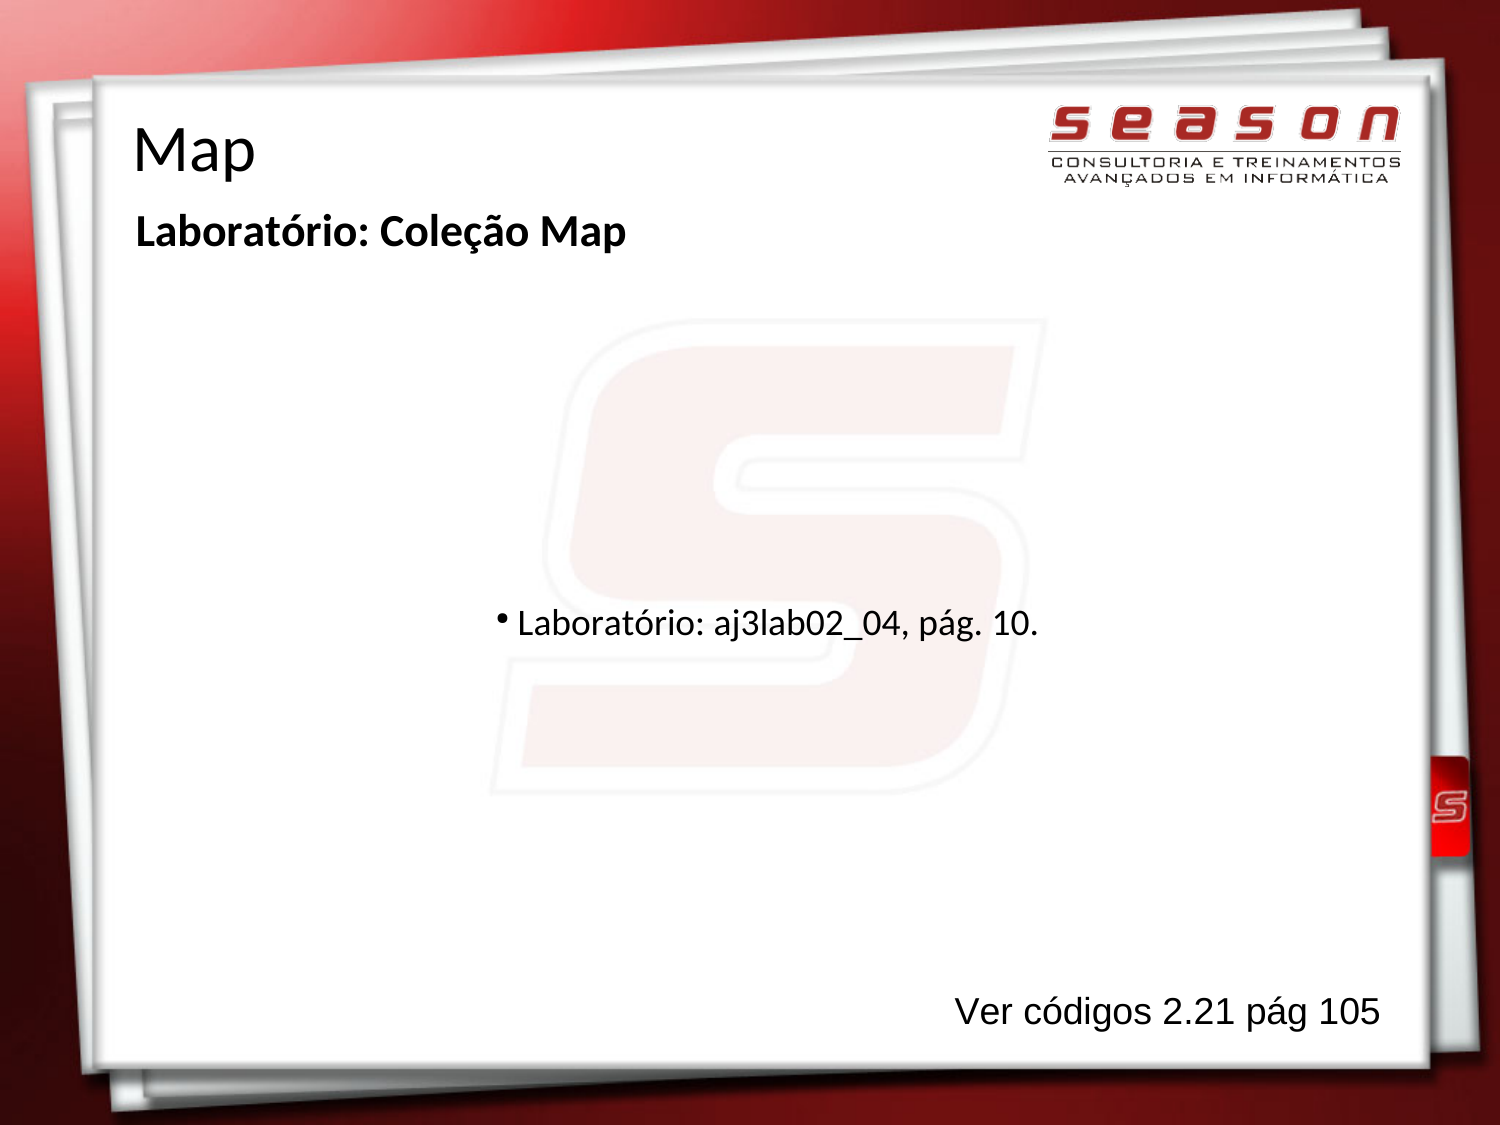

# Map
Laboratório: Coleção Map
 Laboratório: aj3lab02_04, pág. 10.
Ver códigos 2.21 pág 105